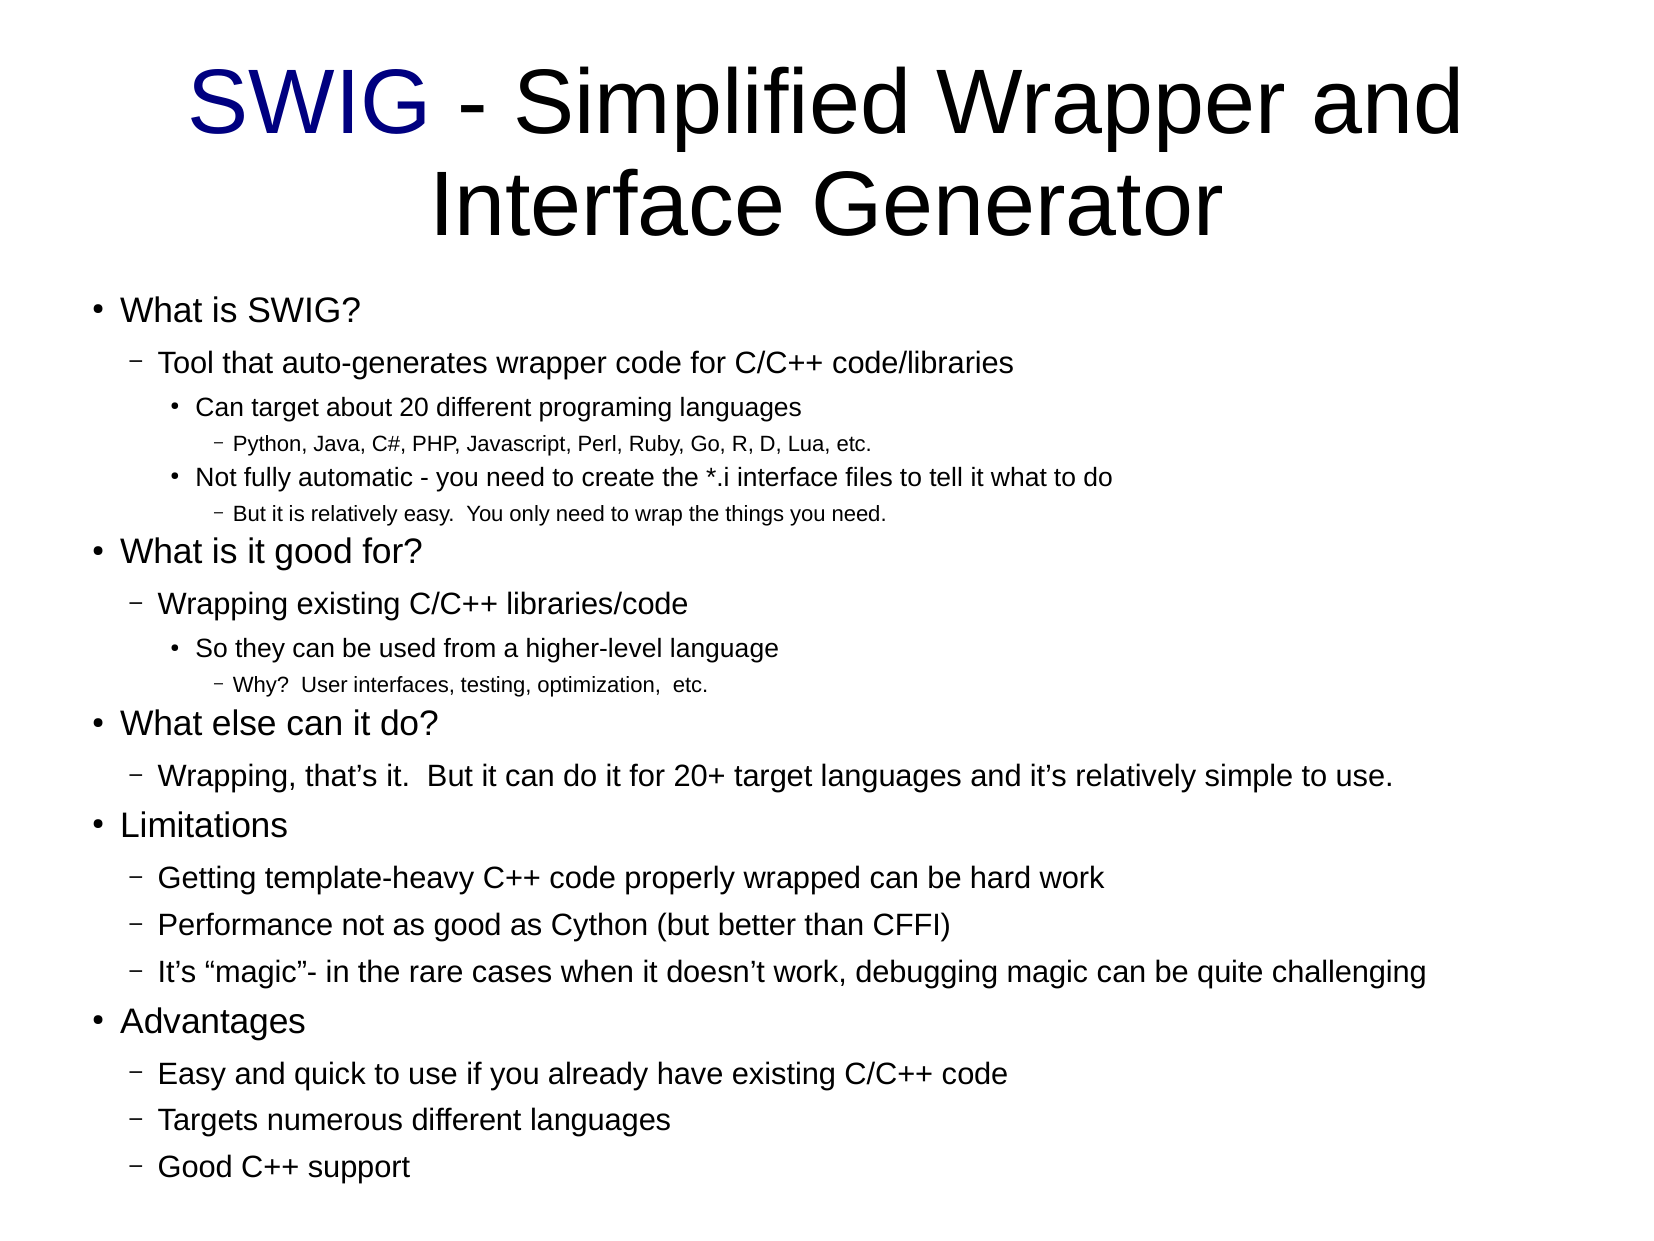

# SWIG - Simplified Wrapper and Interface Generator
What is SWIG?
Tool that auto-generates wrapper code for C/C++ code/libraries
Can target about 20 different programing languages
Python, Java, C#, PHP, Javascript, Perl, Ruby, Go, R, D, Lua, etc.
Not fully automatic - you need to create the *.i interface files to tell it what to do
But it is relatively easy. You only need to wrap the things you need.
What is it good for?
Wrapping existing C/C++ libraries/code
So they can be used from a higher-level language
Why? User interfaces, testing, optimization, etc.
What else can it do?
Wrapping, that’s it. But it can do it for 20+ target languages and it’s relatively simple to use.
Limitations
Getting template-heavy C++ code properly wrapped can be hard work
Performance not as good as Cython (but better than CFFI)
It’s “magic”- in the rare cases when it doesn’t work, debugging magic can be quite challenging
Advantages
Easy and quick to use if you already have existing C/C++ code
Targets numerous different languages
Good C++ support